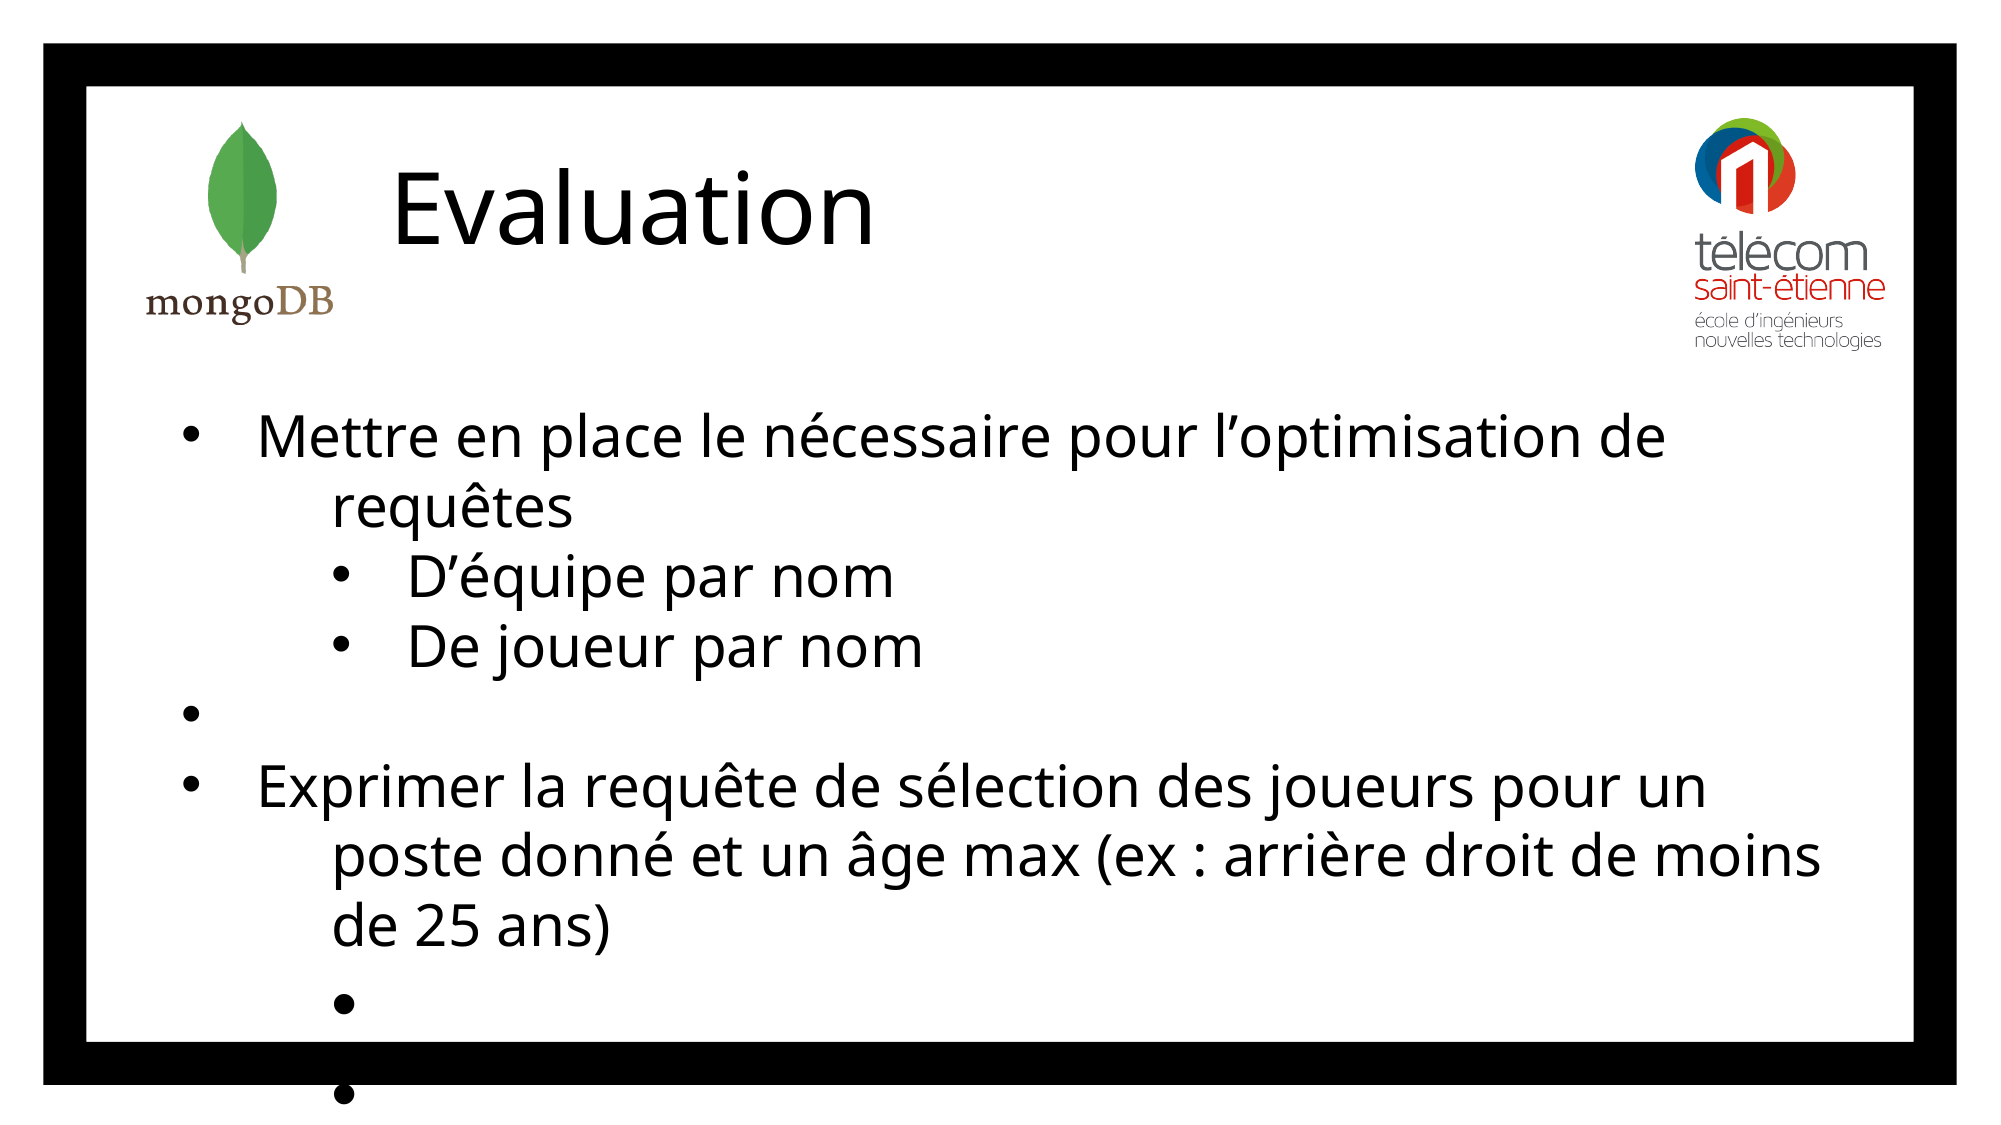

# Evaluation
Mettre en place le nécessaire pour l’optimisation de requêtes
D’équipe par nom
De joueur par nom
Exprimer la requête de sélection des joueurs pour un poste donné et un âge max (ex : arrière droit de moins de 25 ans)